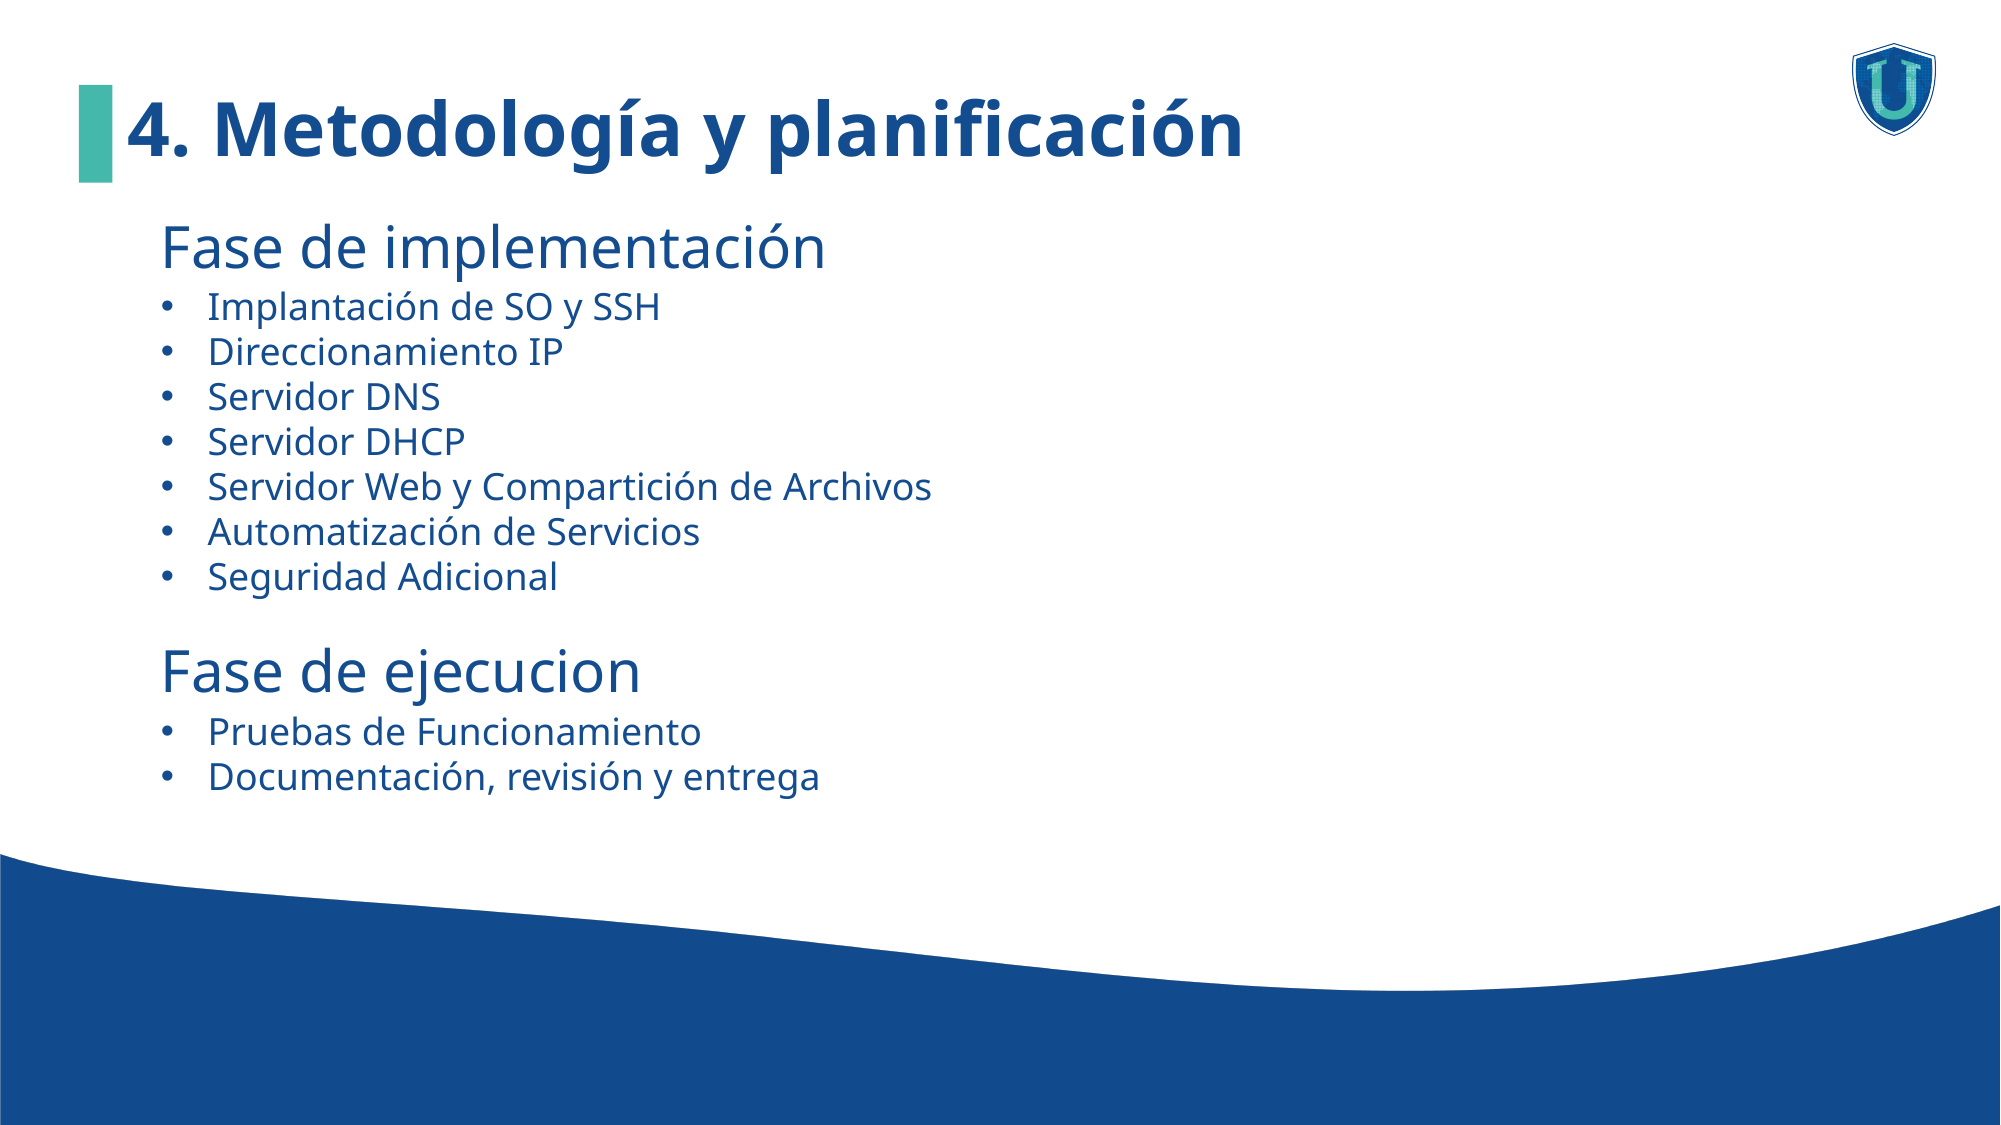

4. Metodología y planificación
Fase de implementación
Implantación de SO y SSH
Direccionamiento IP
Servidor DNS
Servidor DHCP
Servidor Web y Compartición de Archivos
Automatización de Servicios
Seguridad Adicional
Fase de ejecucion
Pruebas de Funcionamiento
Documentación, revisión y entrega